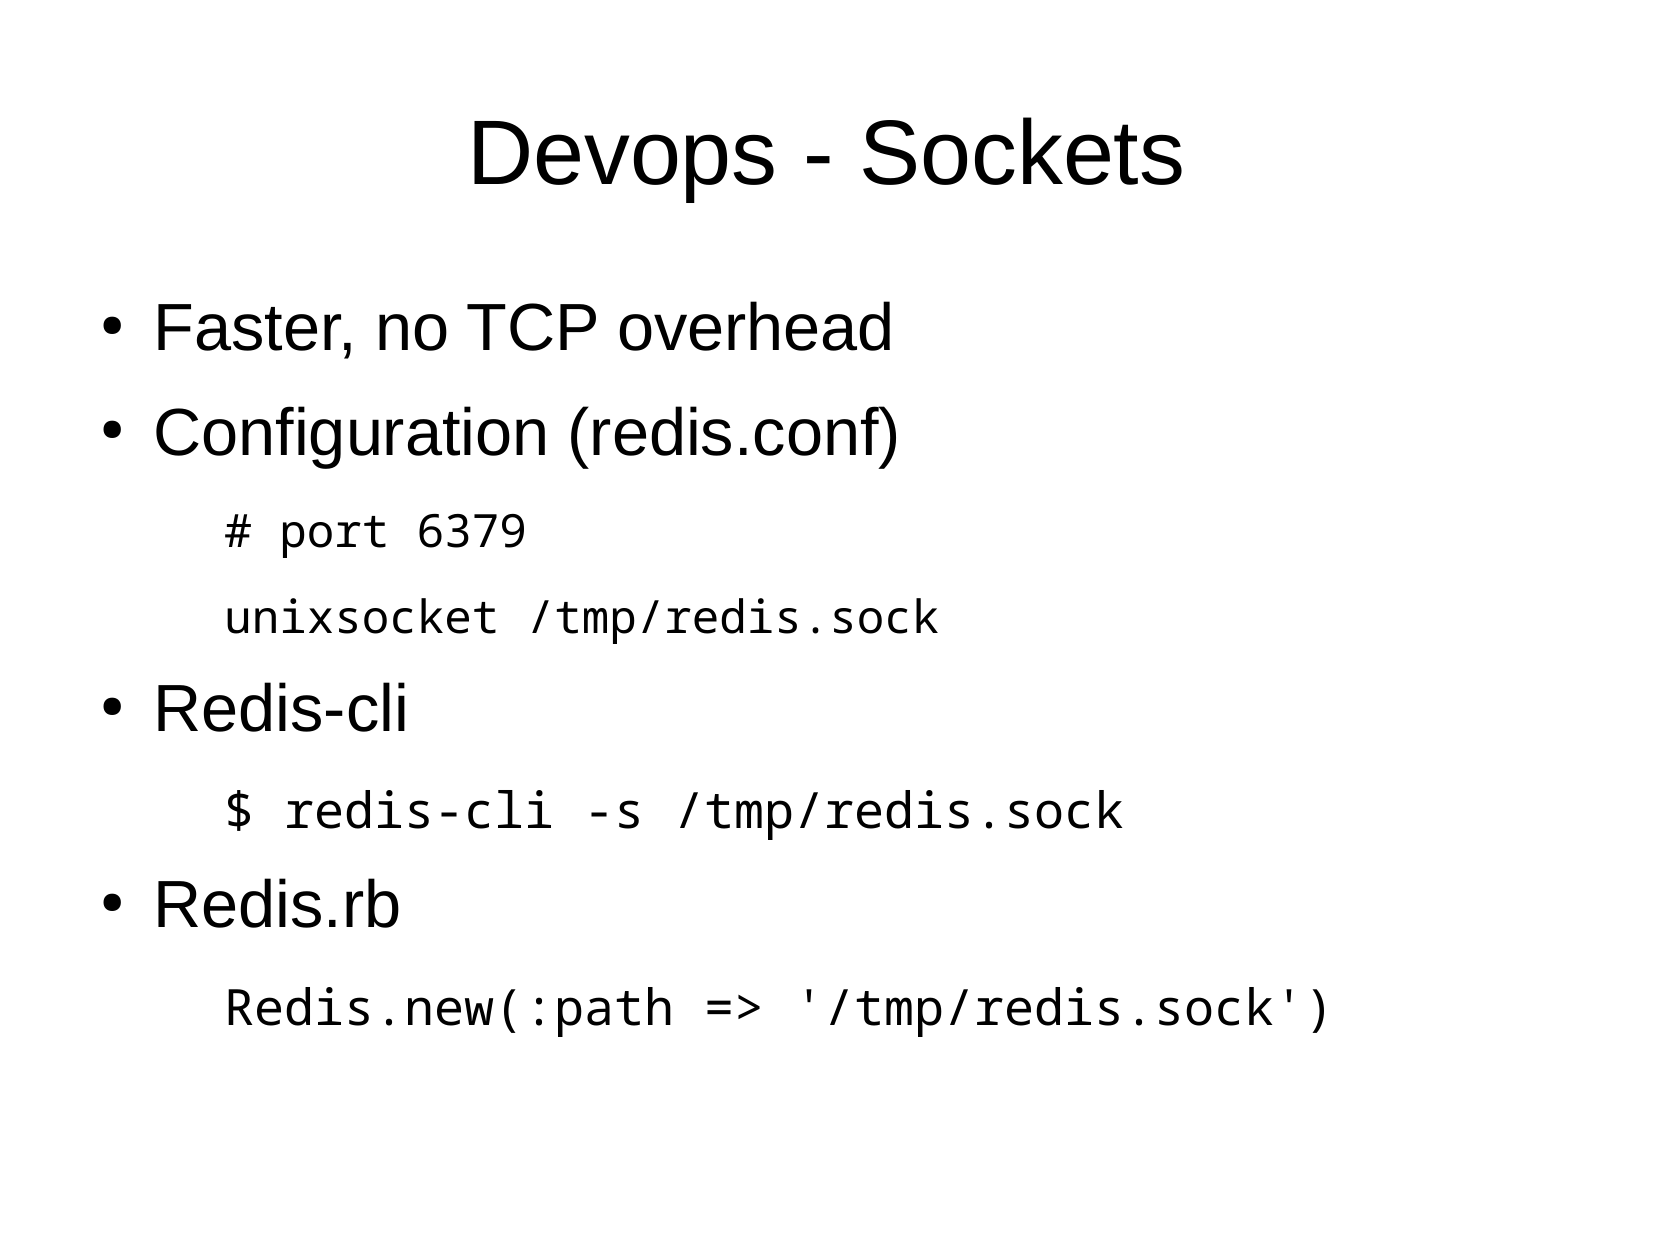

# Devops - Sockets
Faster, no TCP overhead
Configuration (redis.conf)
# port 6379
unixsocket /tmp/redis.sock
Redis-cli
$ redis-cli -s /tmp/redis.sock
Redis.rb
Redis.new(:path => '/tmp/redis.sock')